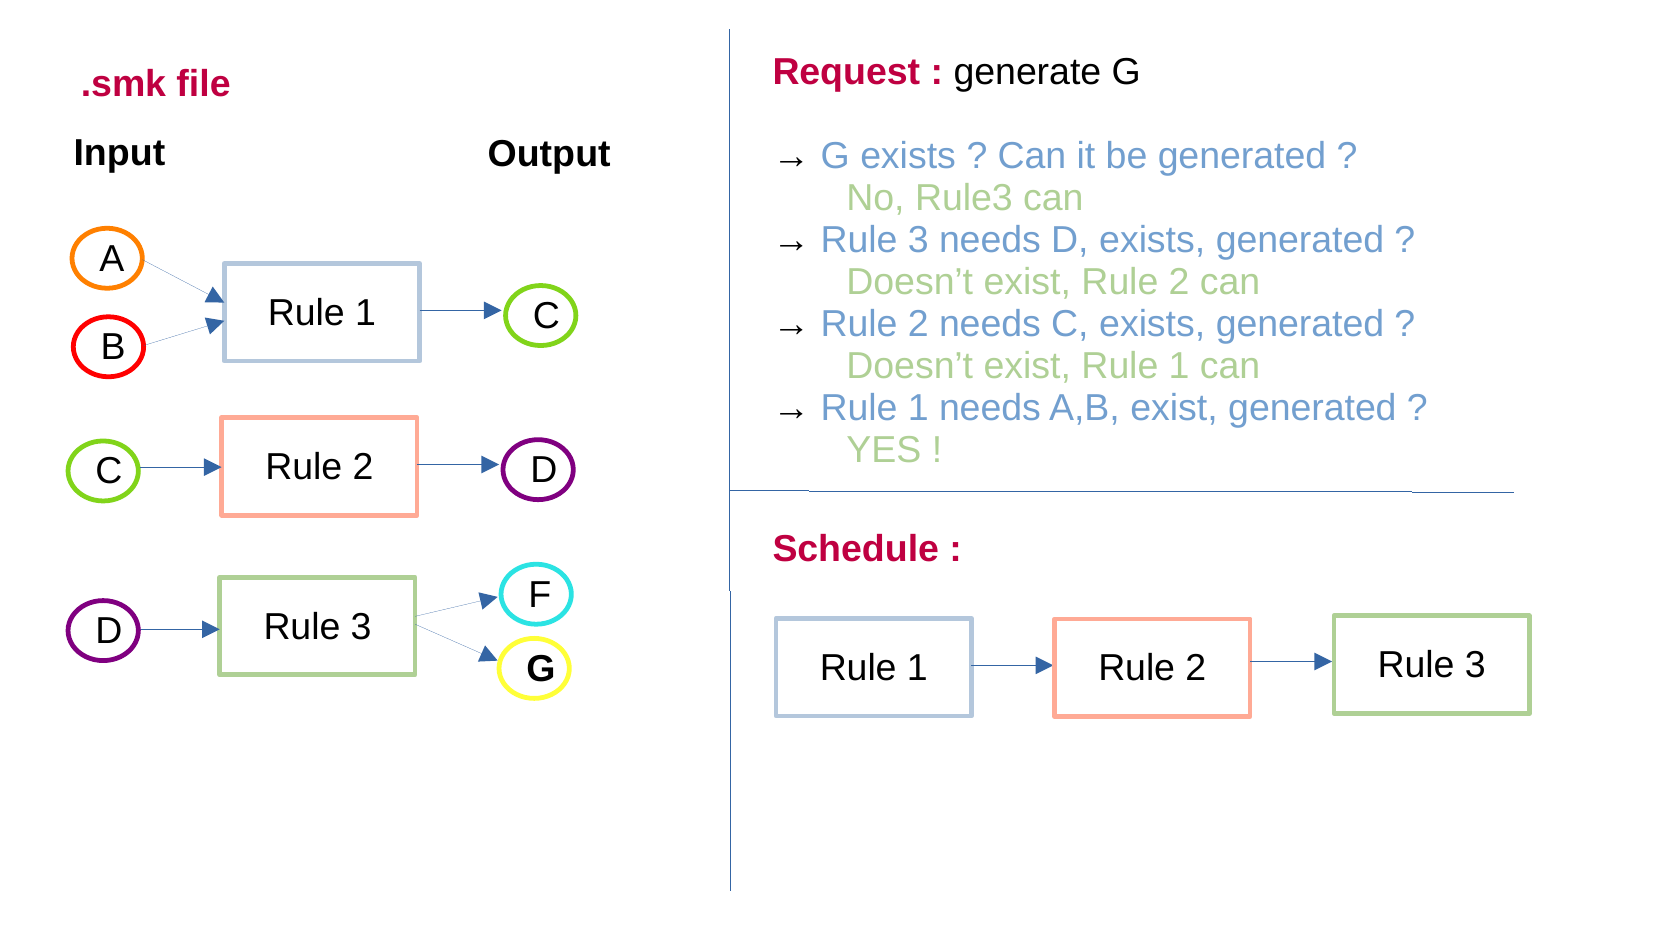

Request : generate G
→ G exists ? Can it be generated ?
	No, Rule3 can
→ Rule 3 needs D, exists, generated ?
	Doesn’t exist, Rule 2 can
→ Rule 2 needs C, exists, generated ?
	Doesn’t exist, Rule 1 can
→ Rule 1 needs A,B, exist, generated ?
	YES !
.smk file
Input
Output
A
Rule 1
C
B
Rule 2
D
C
Schedule :
F
Rule 3
D
Rule 3
Rule 1
Rule 2
G